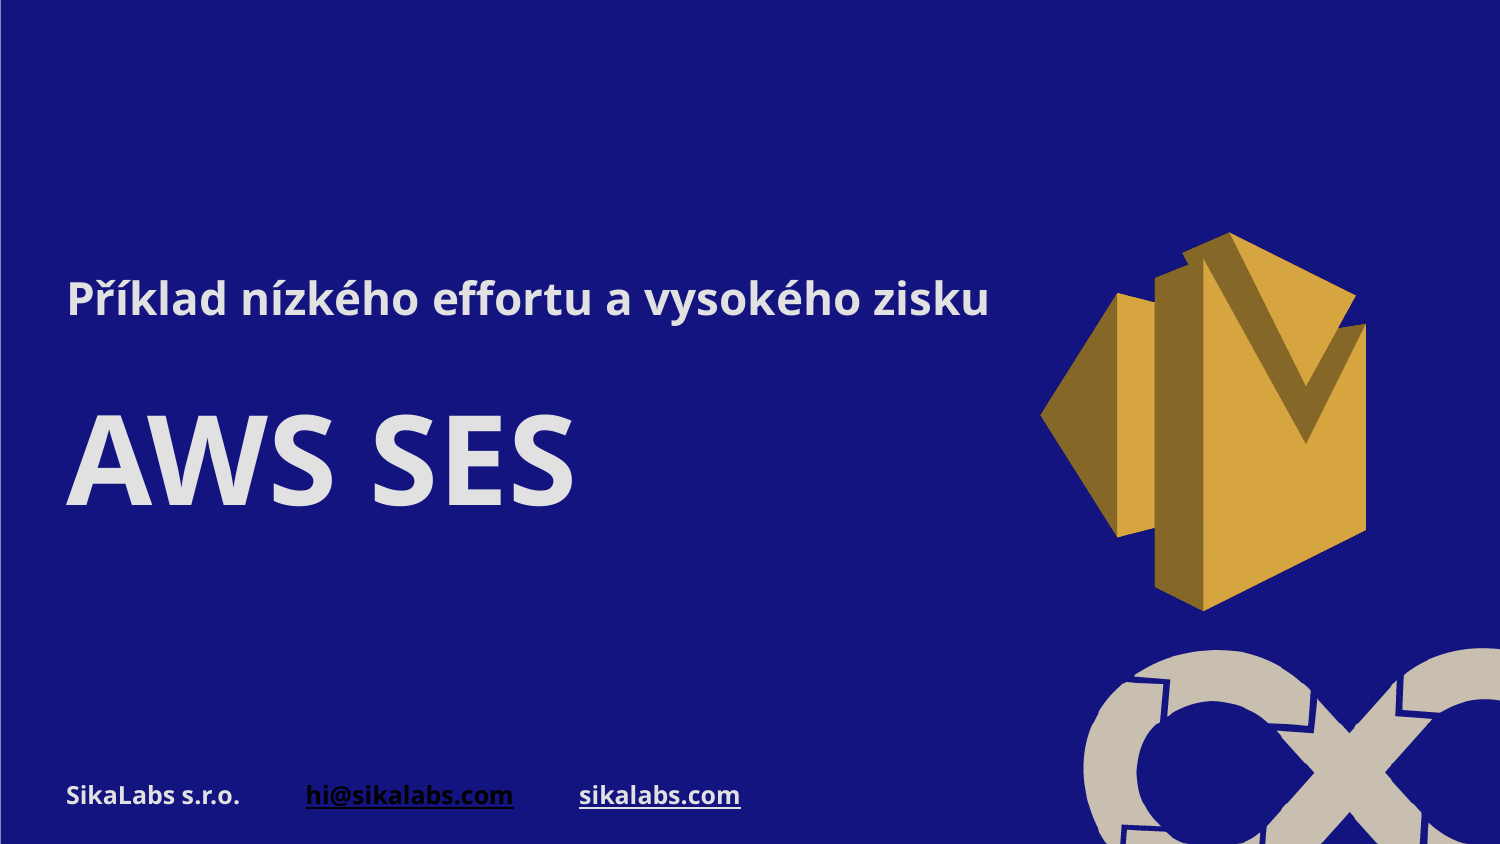

# Příklad nízkého effortu a vysokého zisku
AWS SES